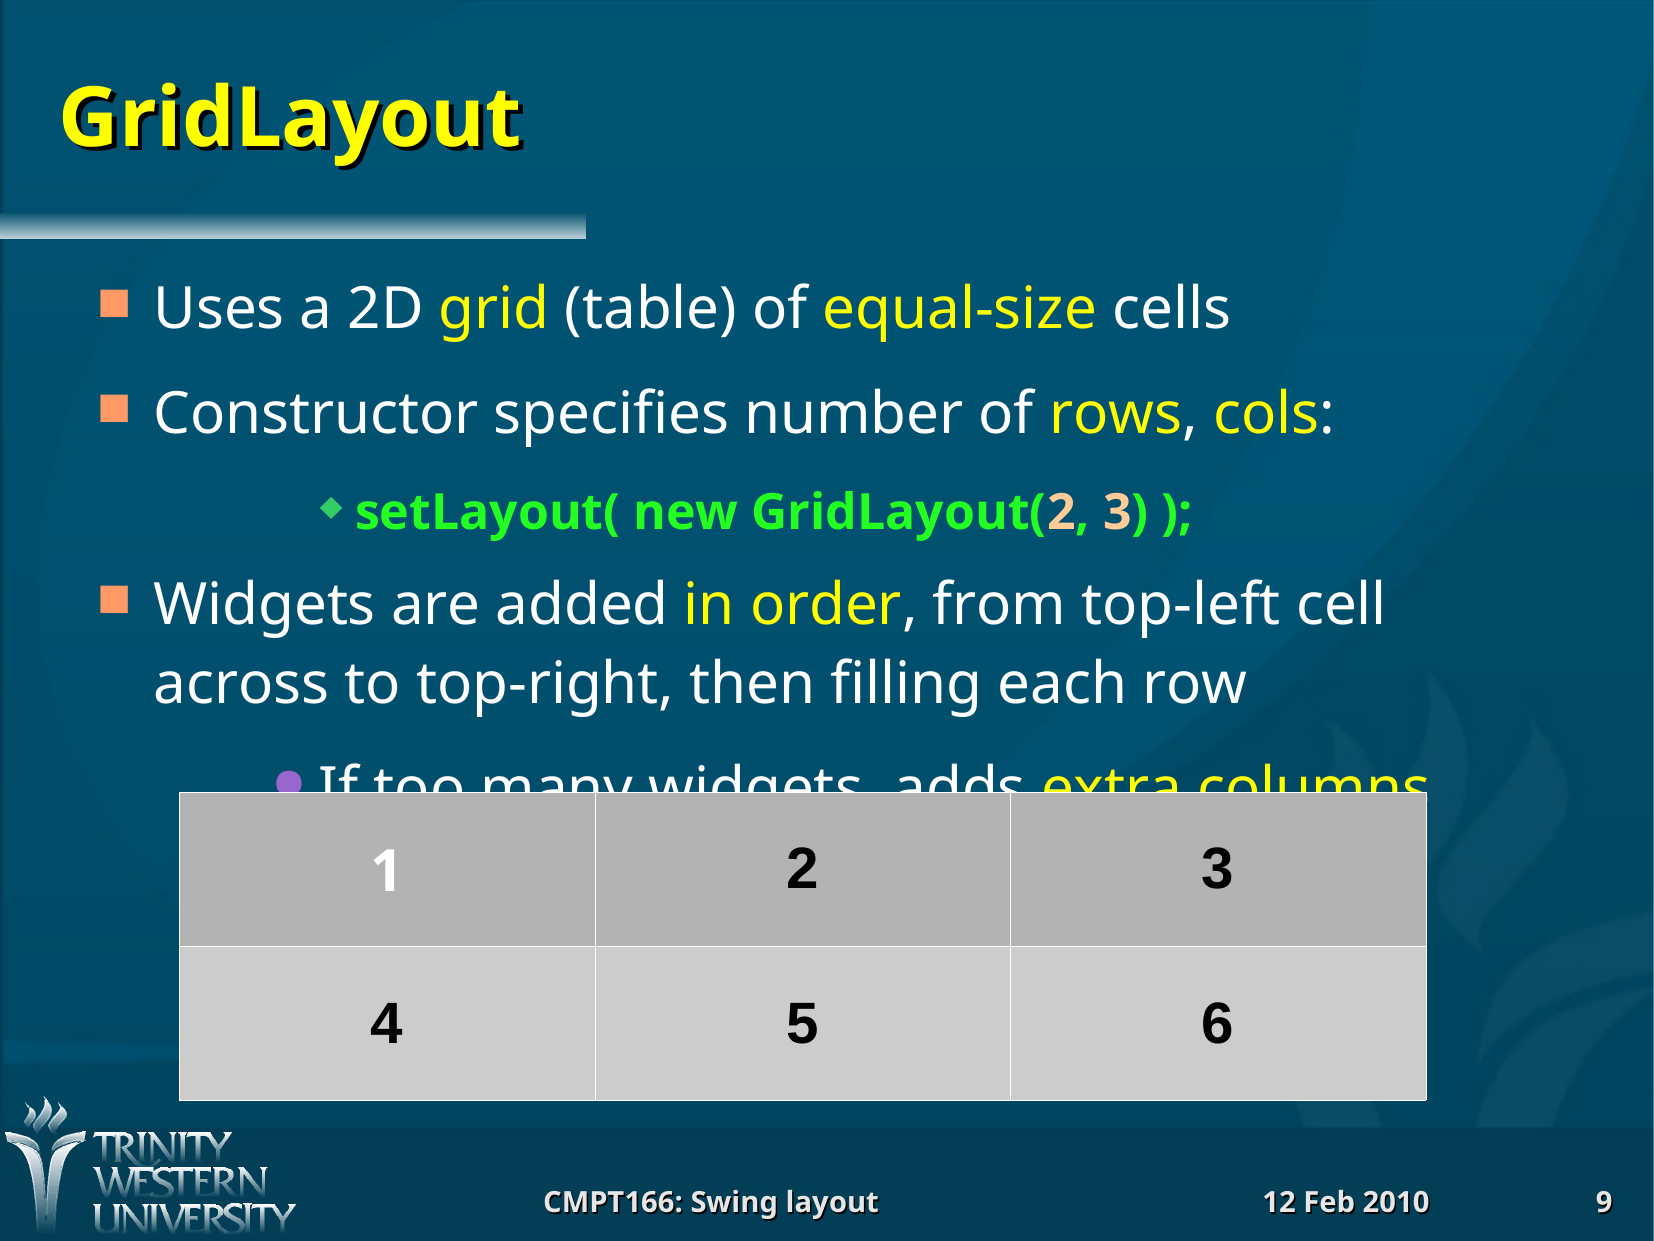

# GridLayout
Uses a 2D grid (table) of equal-size cells
Constructor specifies number of rows, cols:
setLayout( new GridLayout(2, 3) );
Widgets are added in order, from top-left cell across to top-right, then filling each row
If too many widgets, adds extra columns
| 1 | 2 | 3 |
| --- | --- | --- |
| 4 | 5 | 6 |
CMPT166: Swing layout
12 Feb 2010
9